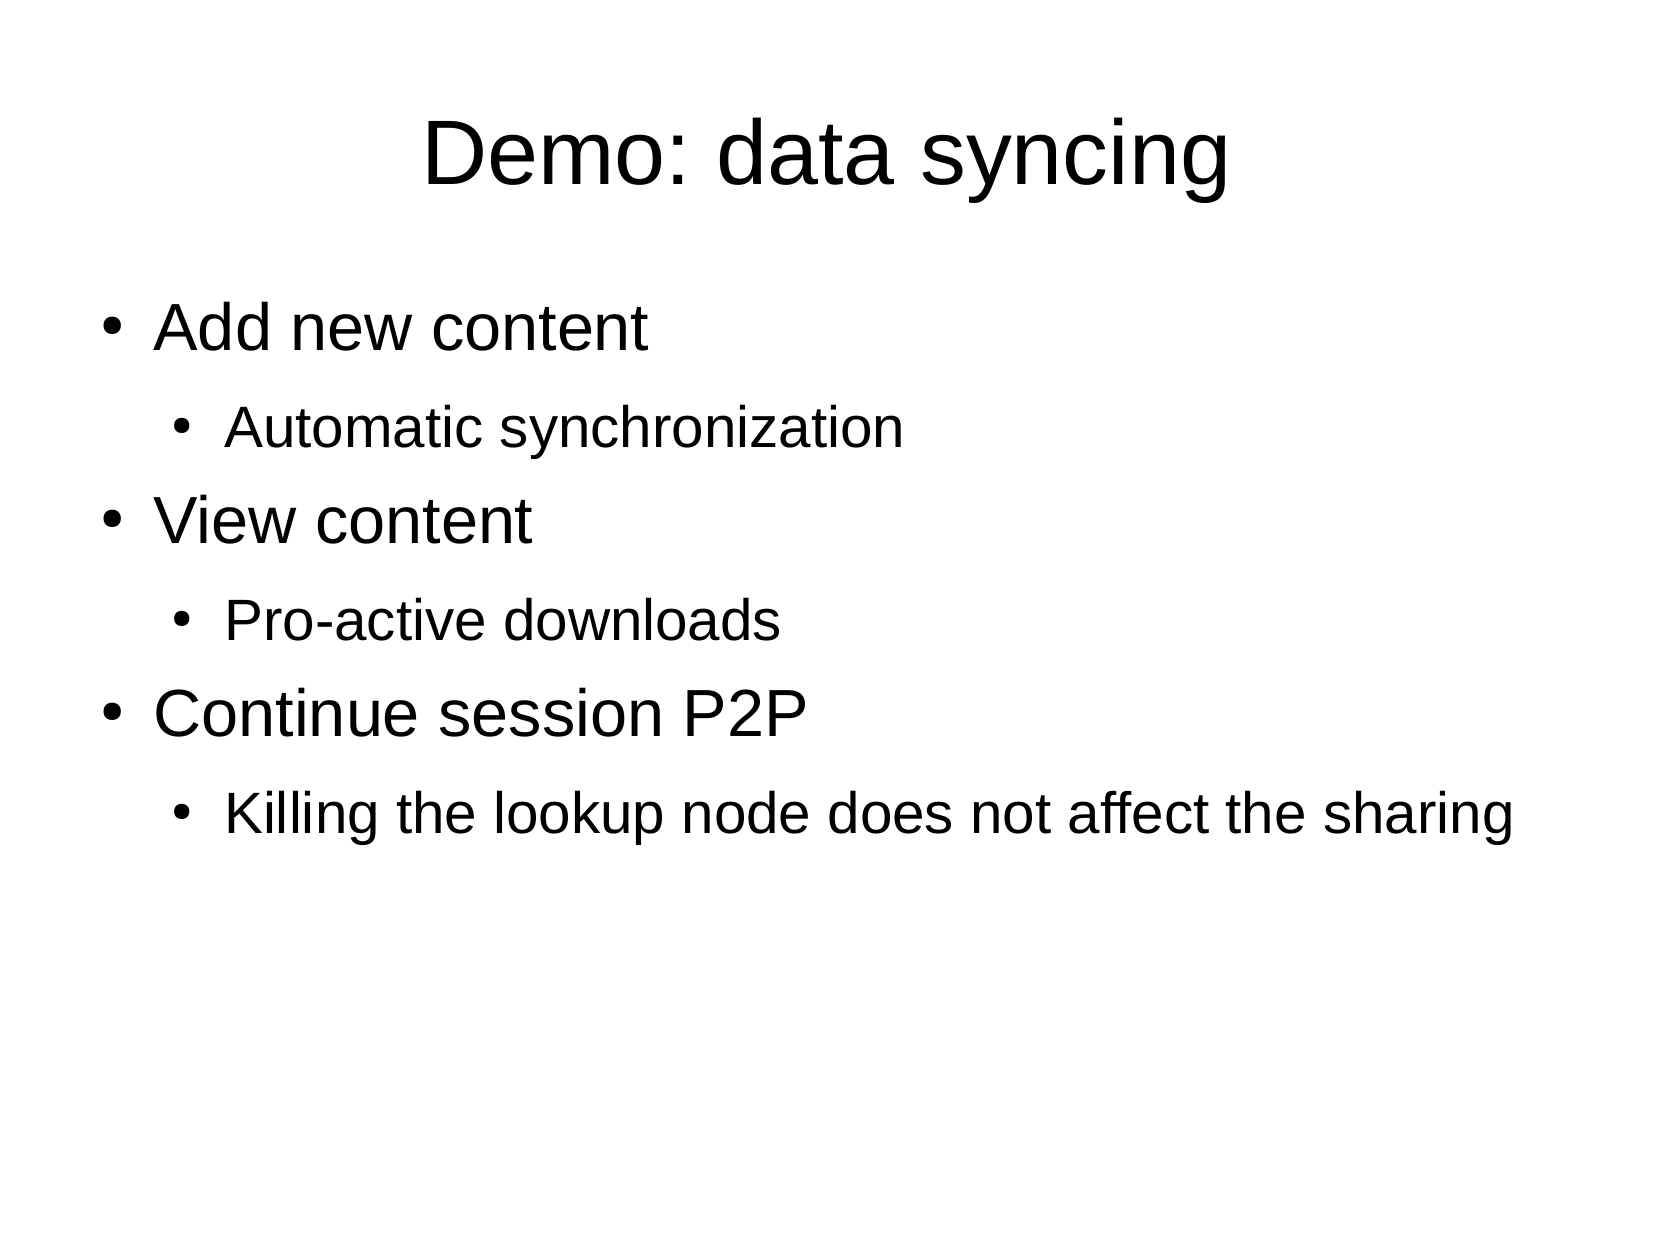

# Demo: data syncing
Add new content
Automatic synchronization
View content
Pro-active downloads
Continue session P2P
Killing the lookup node does not affect the sharing